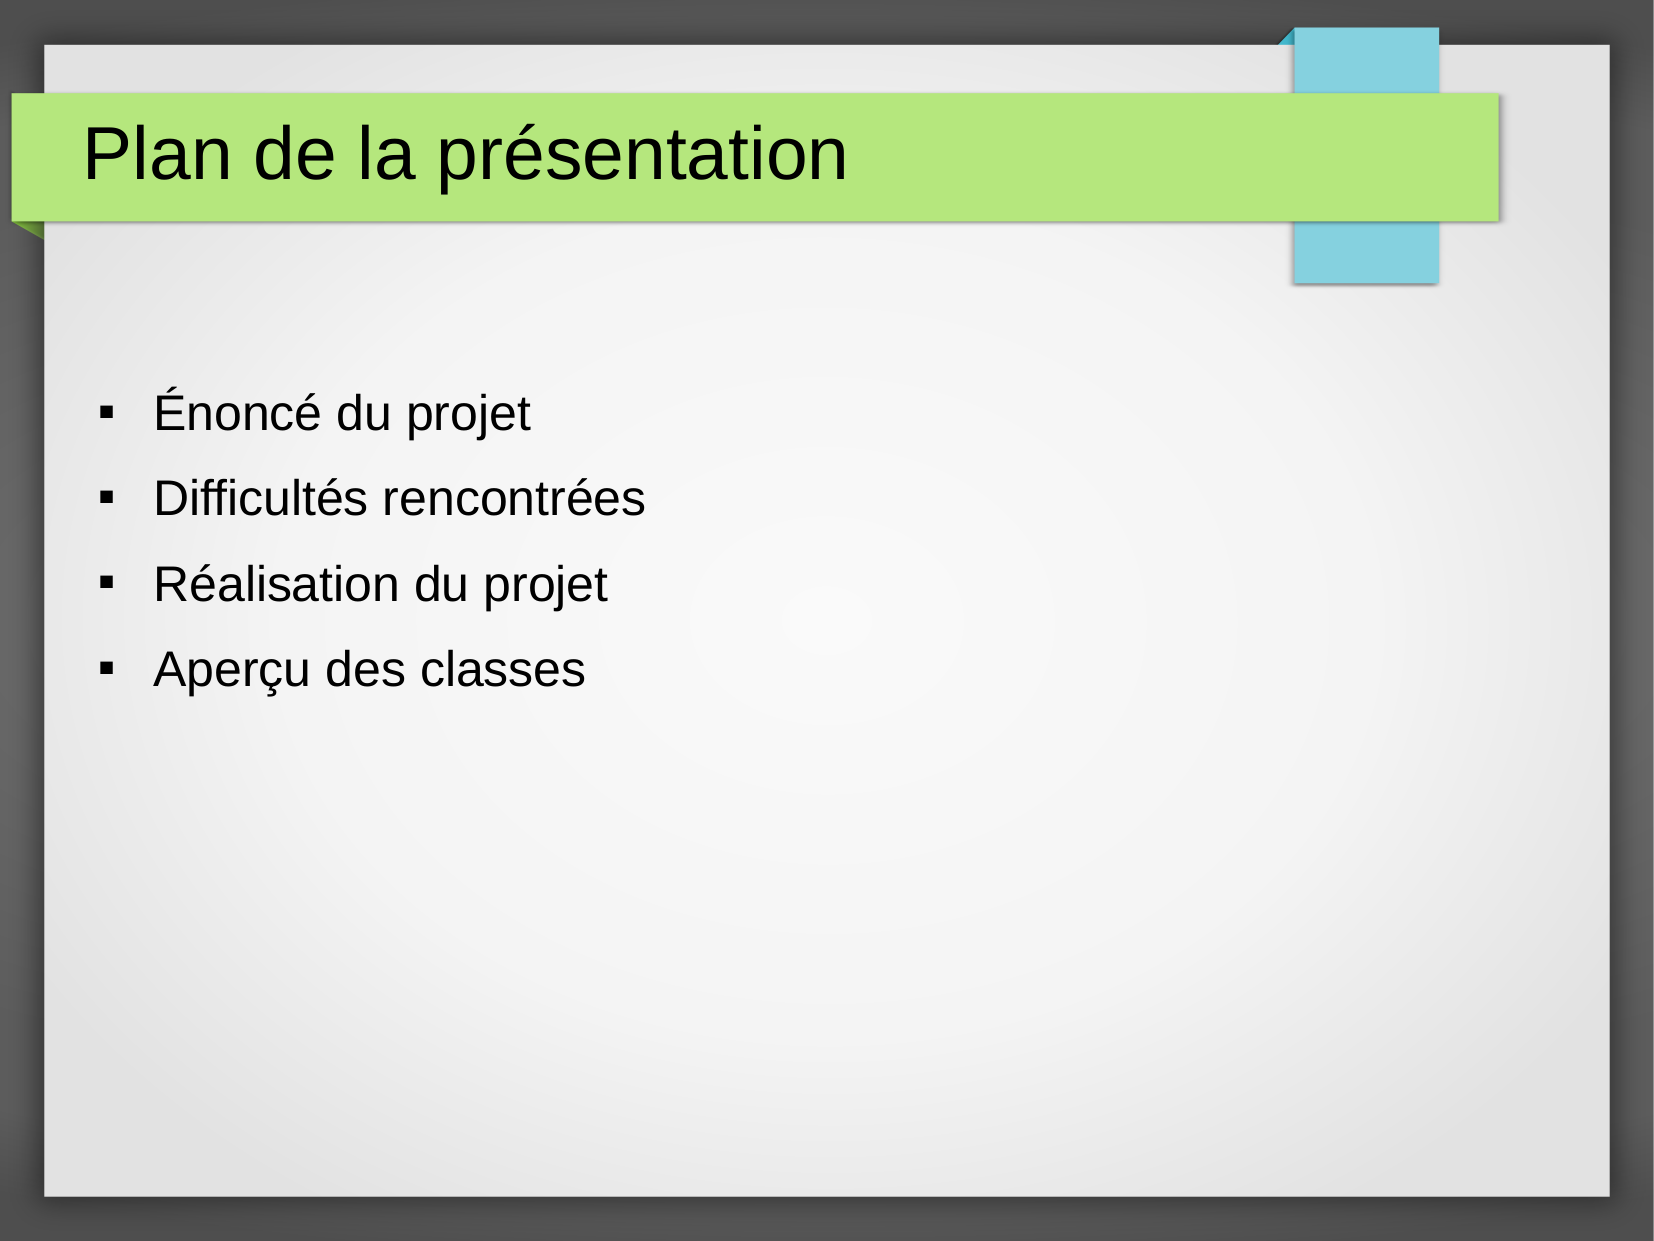

# Plan de la présentation
Énoncé du projet
Difficultés rencontrées
Réalisation du projet
Aperçu des classes